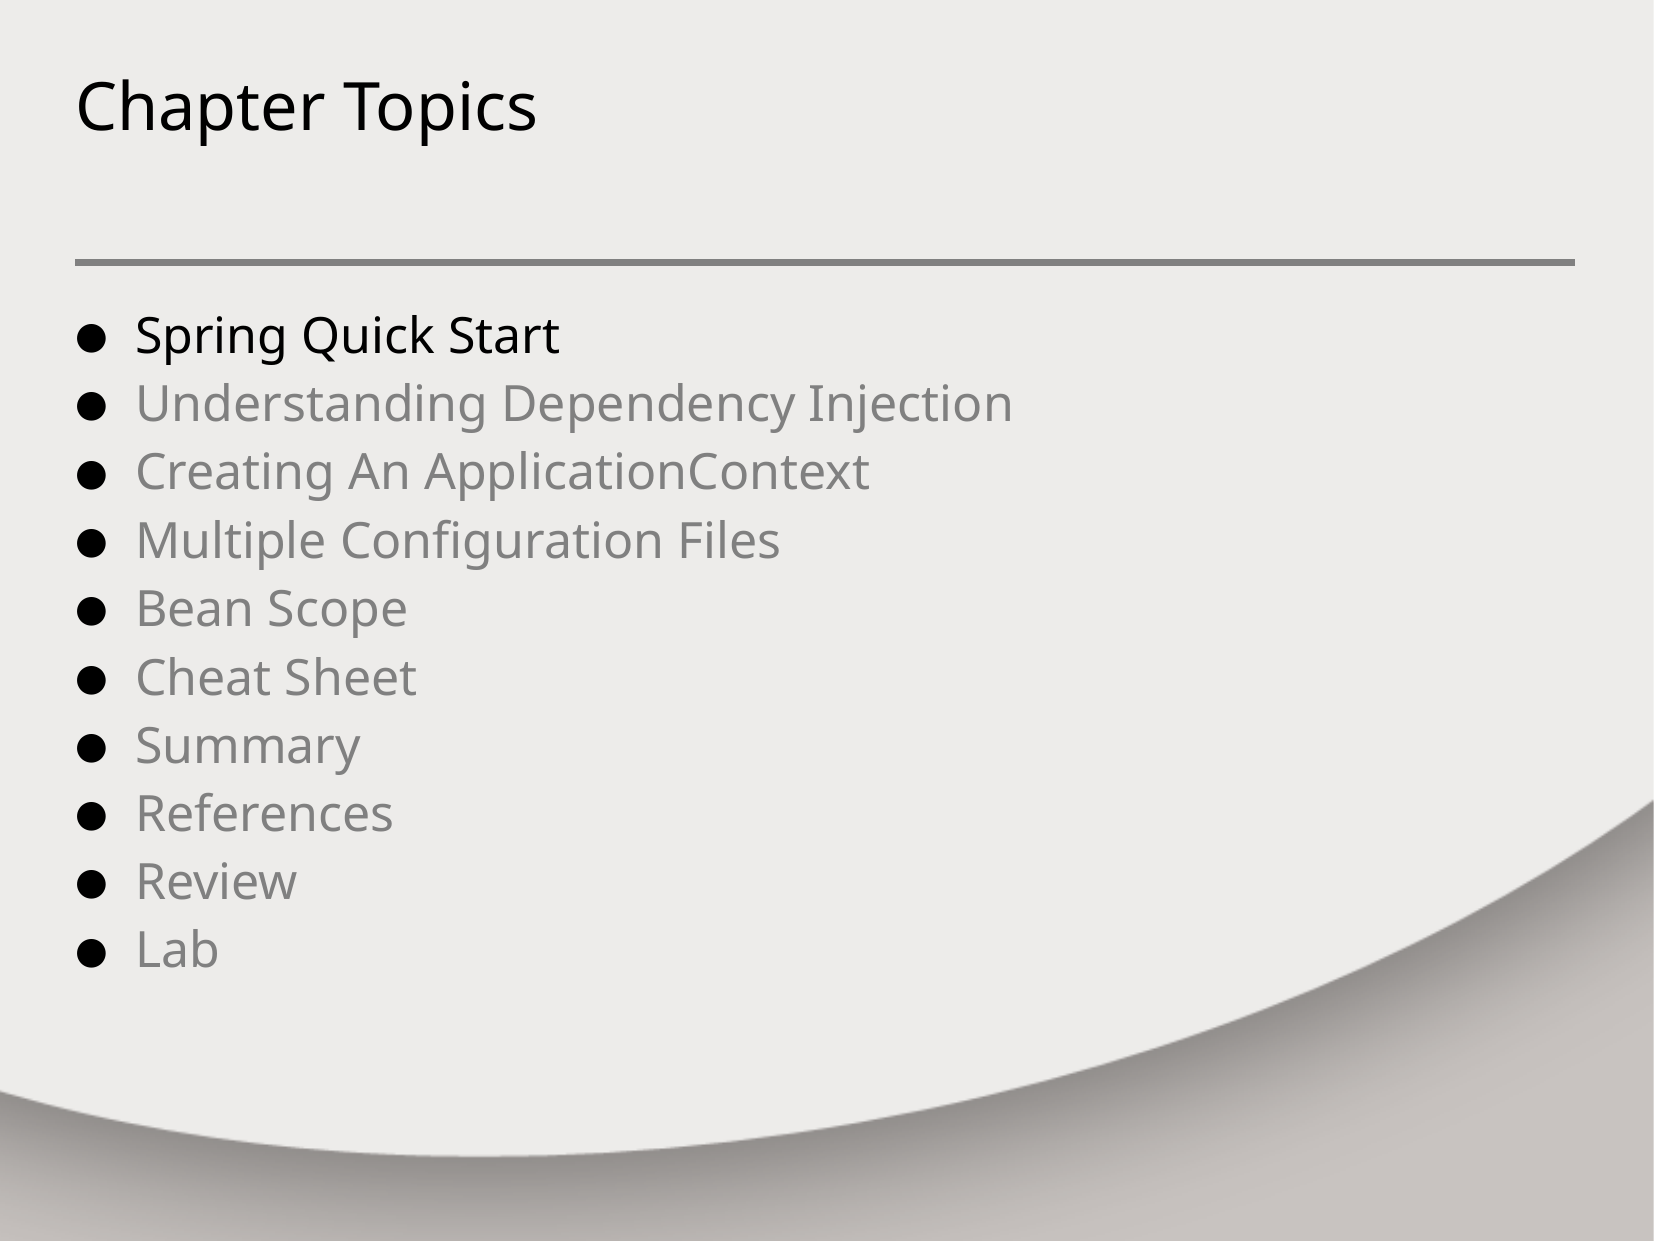

# Chapter Topics
Spring Quick Start
Understanding Dependency Injection
Creating An ApplicationContext
Multiple Configuration Files
Bean Scope
Cheat Sheet
Summary
References
Review
Lab